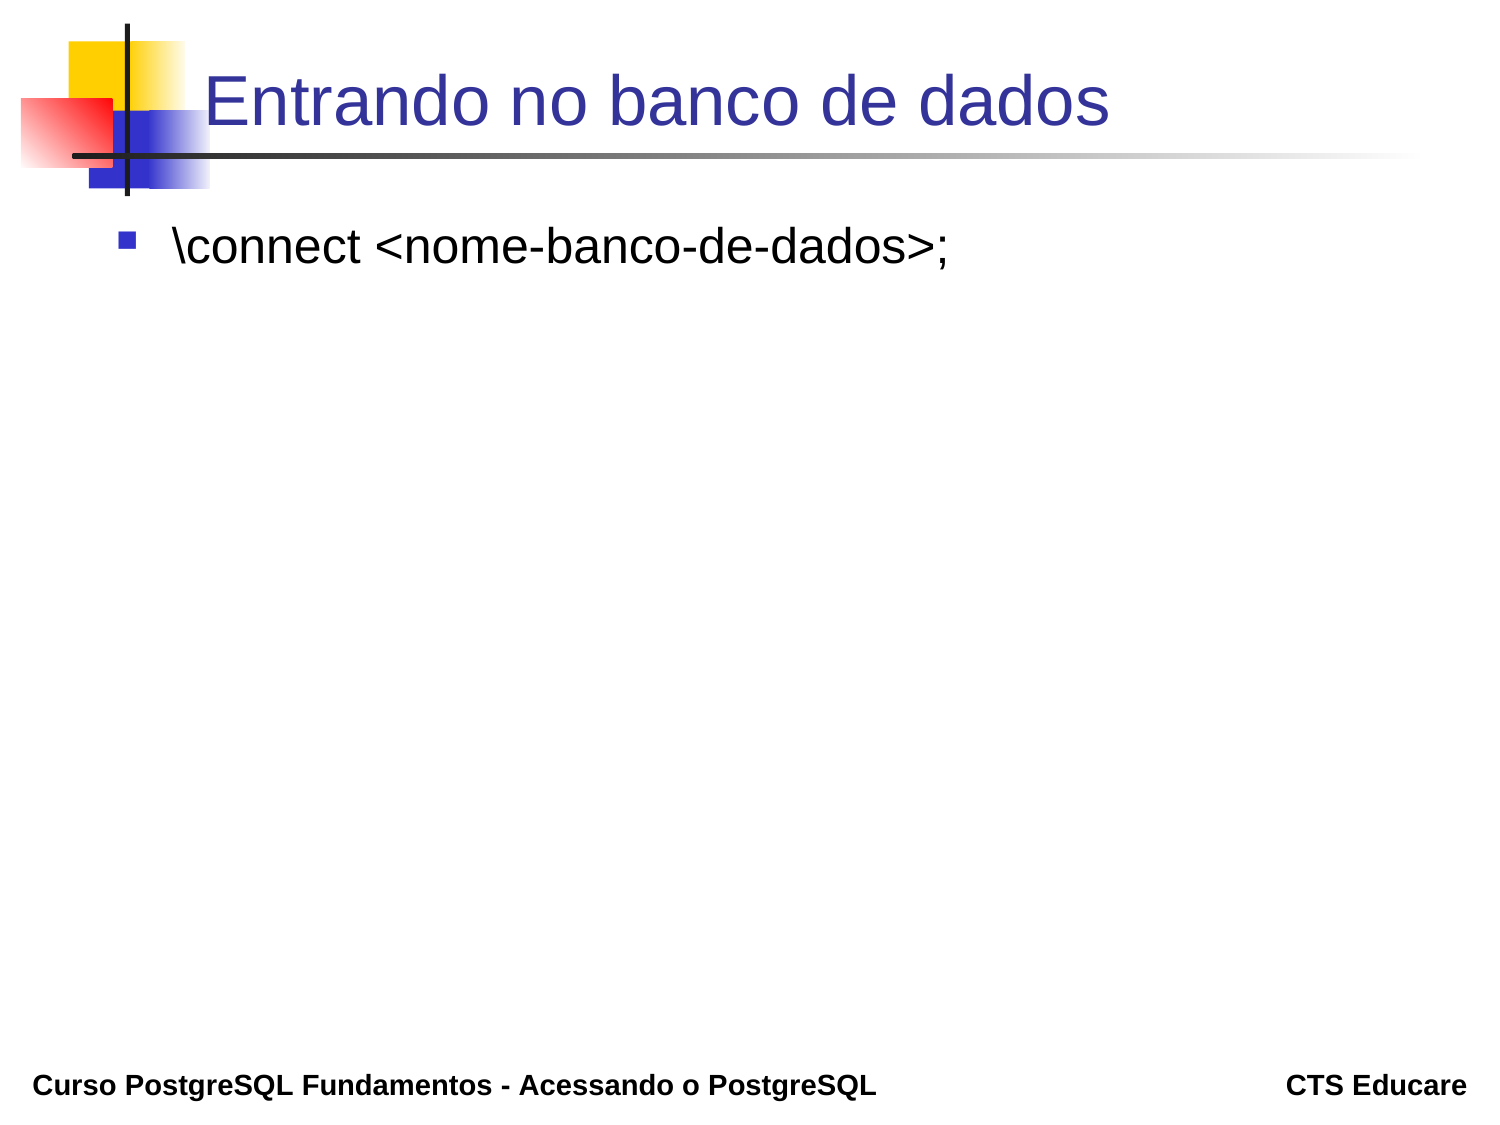

Entrando no banco de dados
\connect <nome-banco-de-dados>;